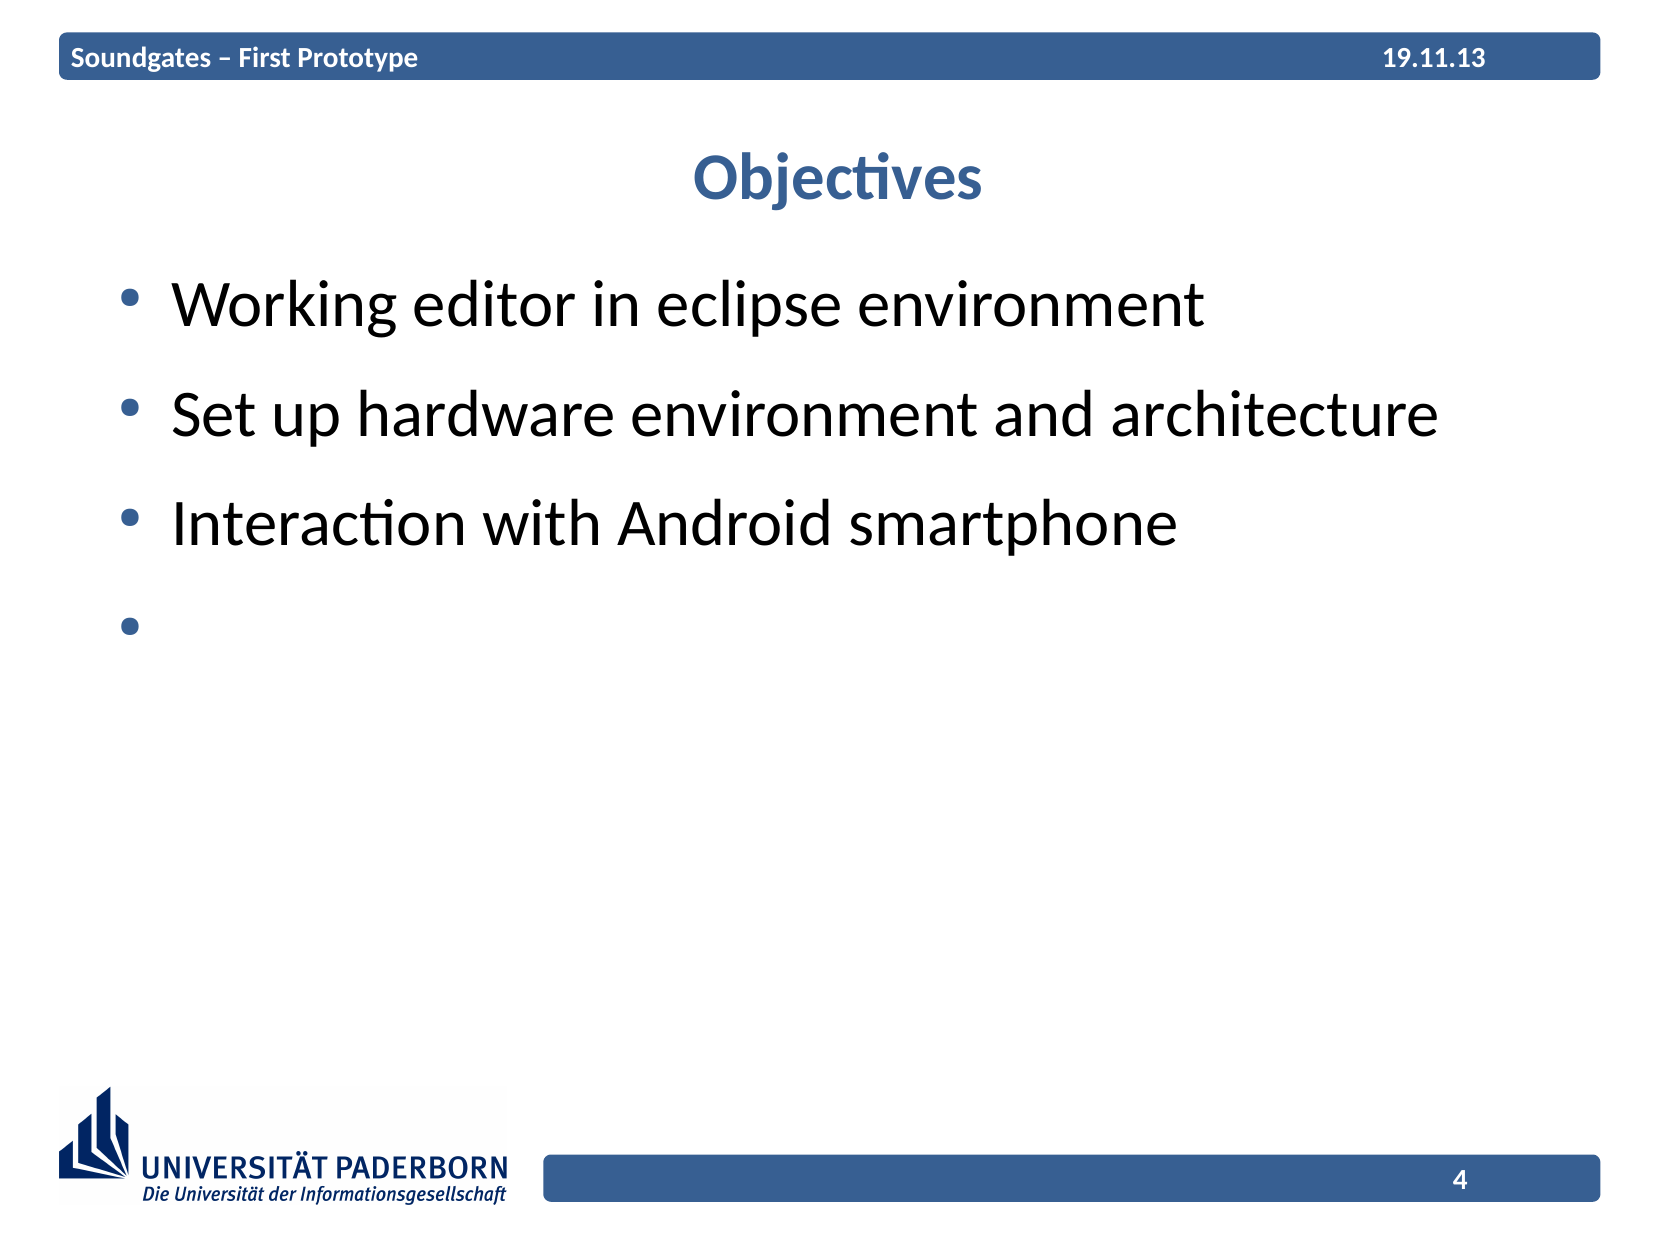

Soundgates – First Prototype
19.11.13
# Objectives
Working editor in eclipse environment
Set up hardware environment and architecture
Interaction with Android smartphone
3